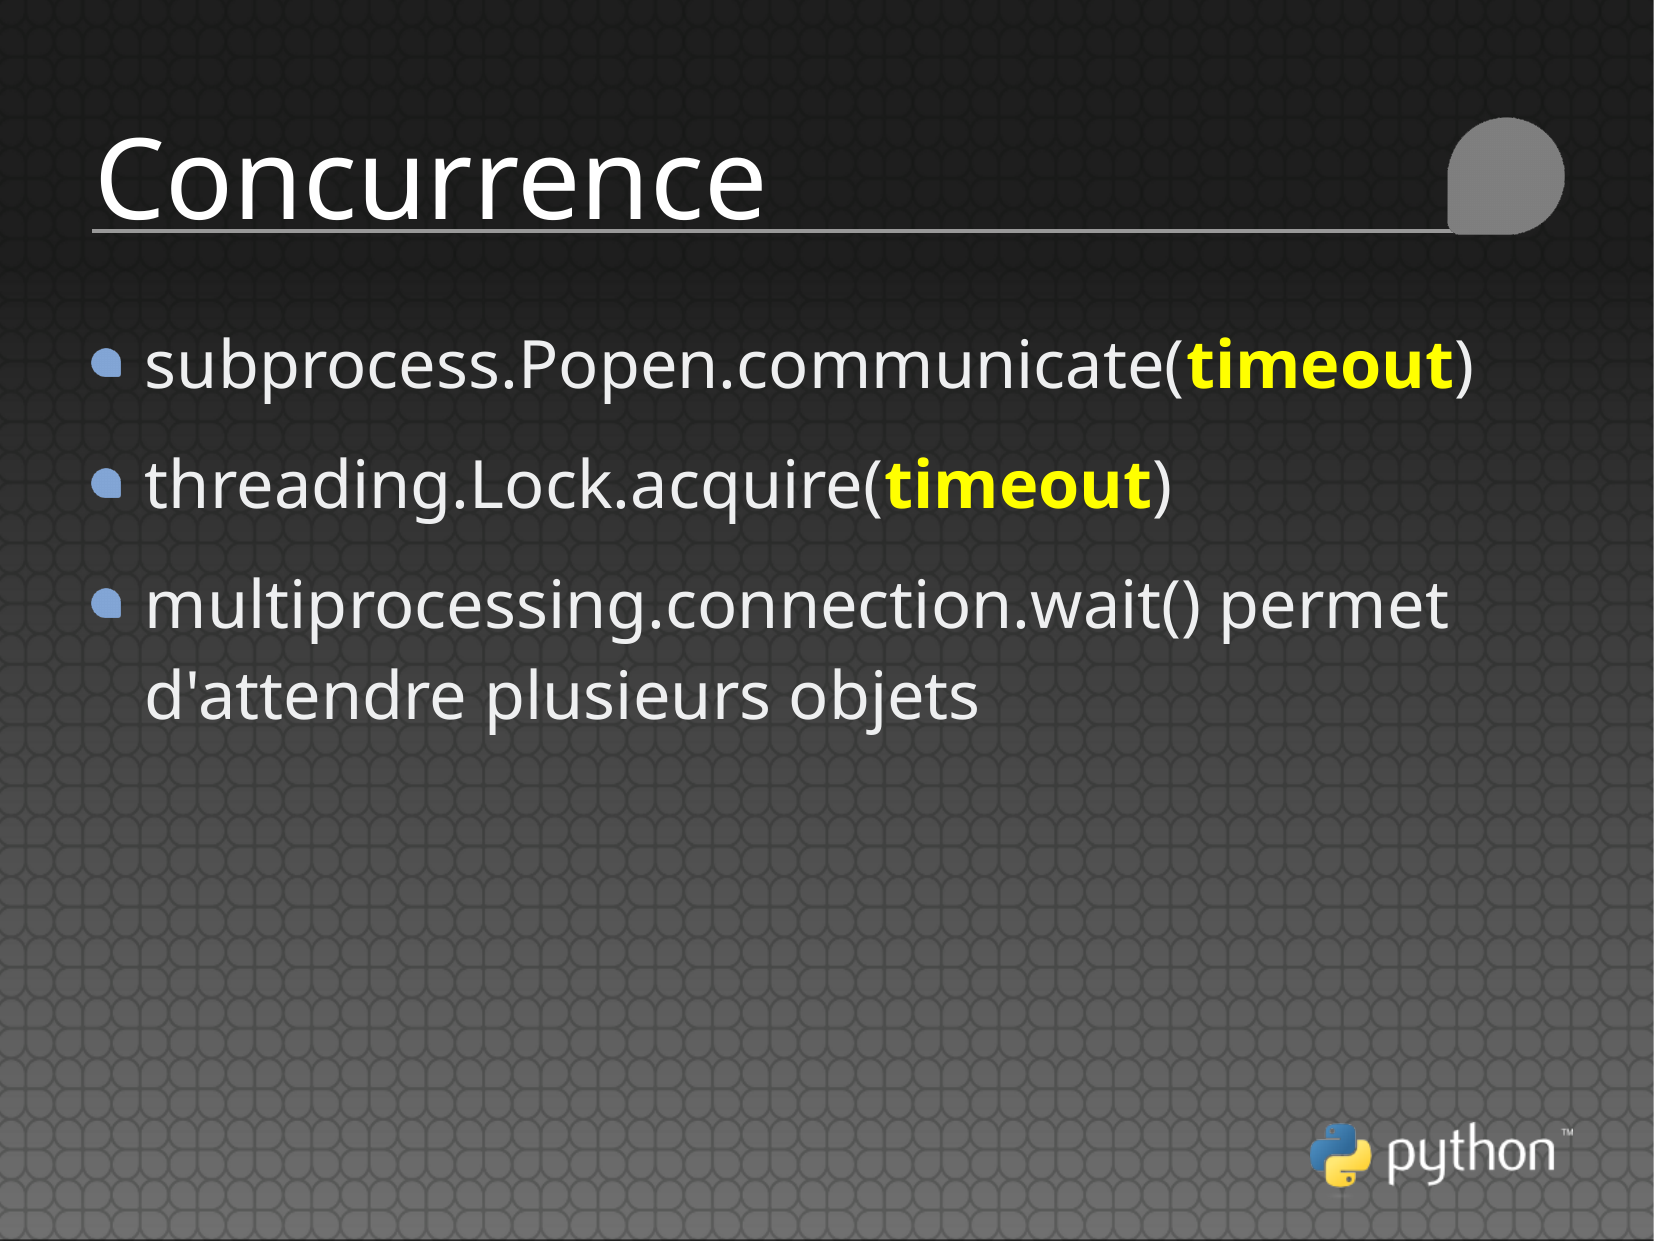

Concurrence
# subprocess.Popen.communicate(timeout)
threading.Lock.acquire(timeout)
multiprocessing.connection.wait() permet d'attendre plusieurs objets